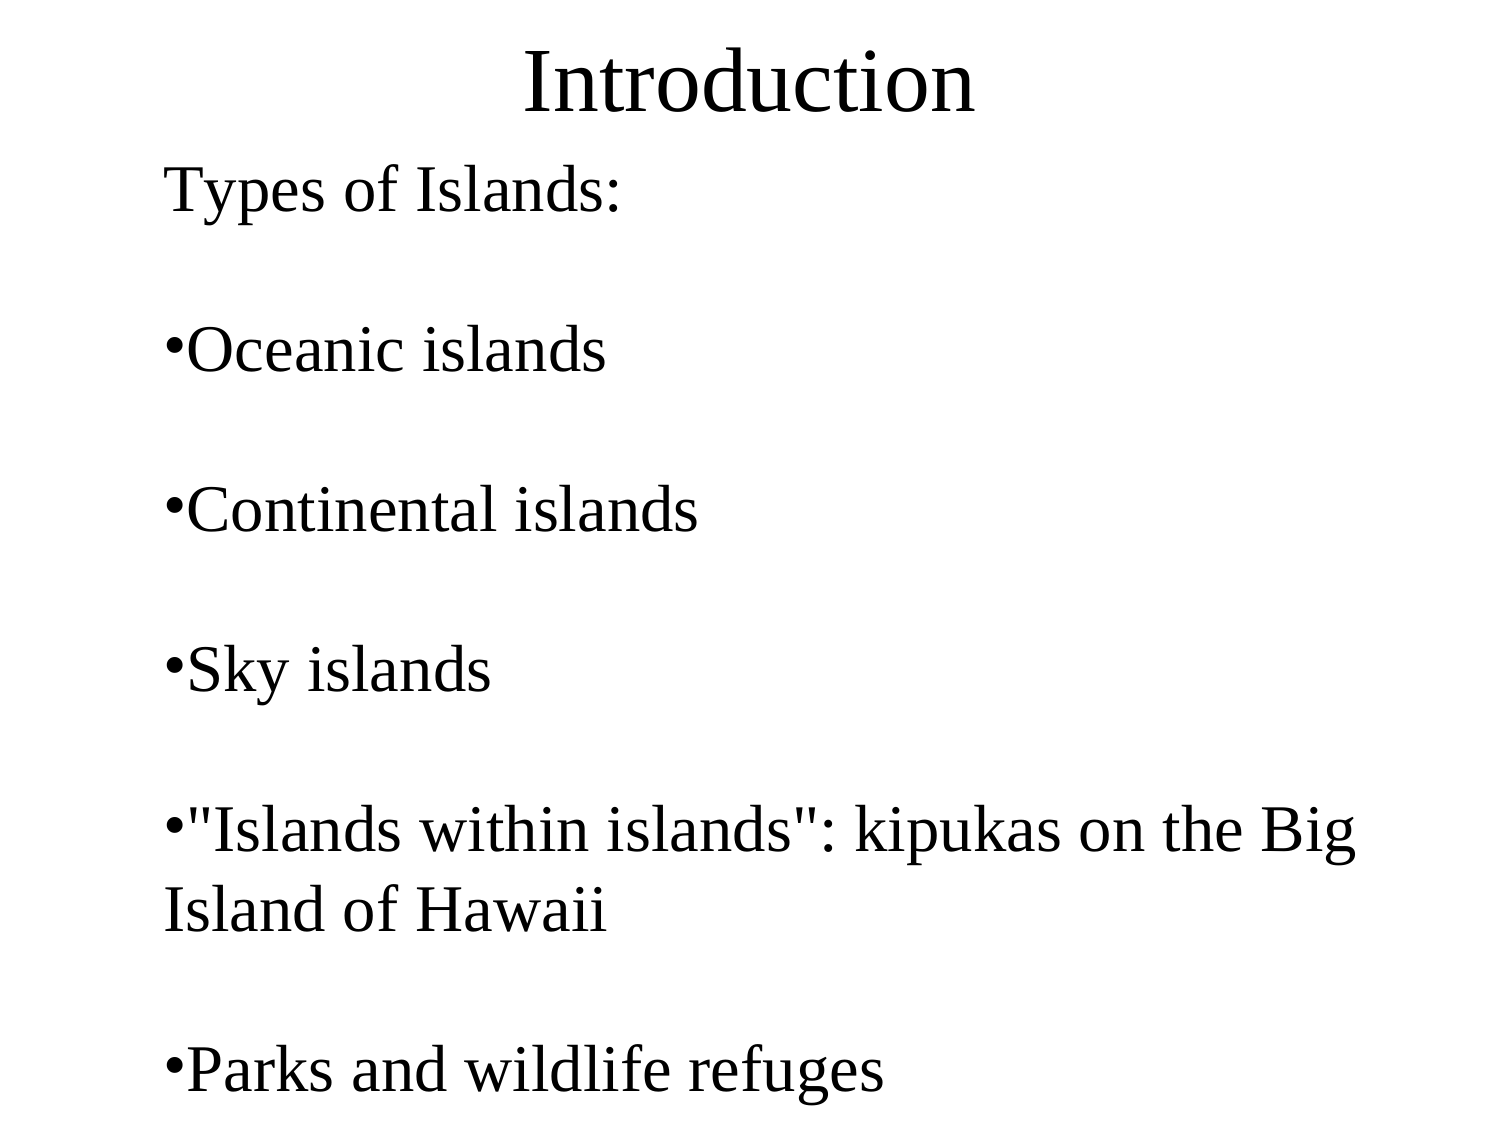

# Introduction
Types of Islands:
Oceanic islands
Continental islands
Sky islands
"Islands within islands": kipukas on the Big Island of Hawaii
Parks and wildlife refuges